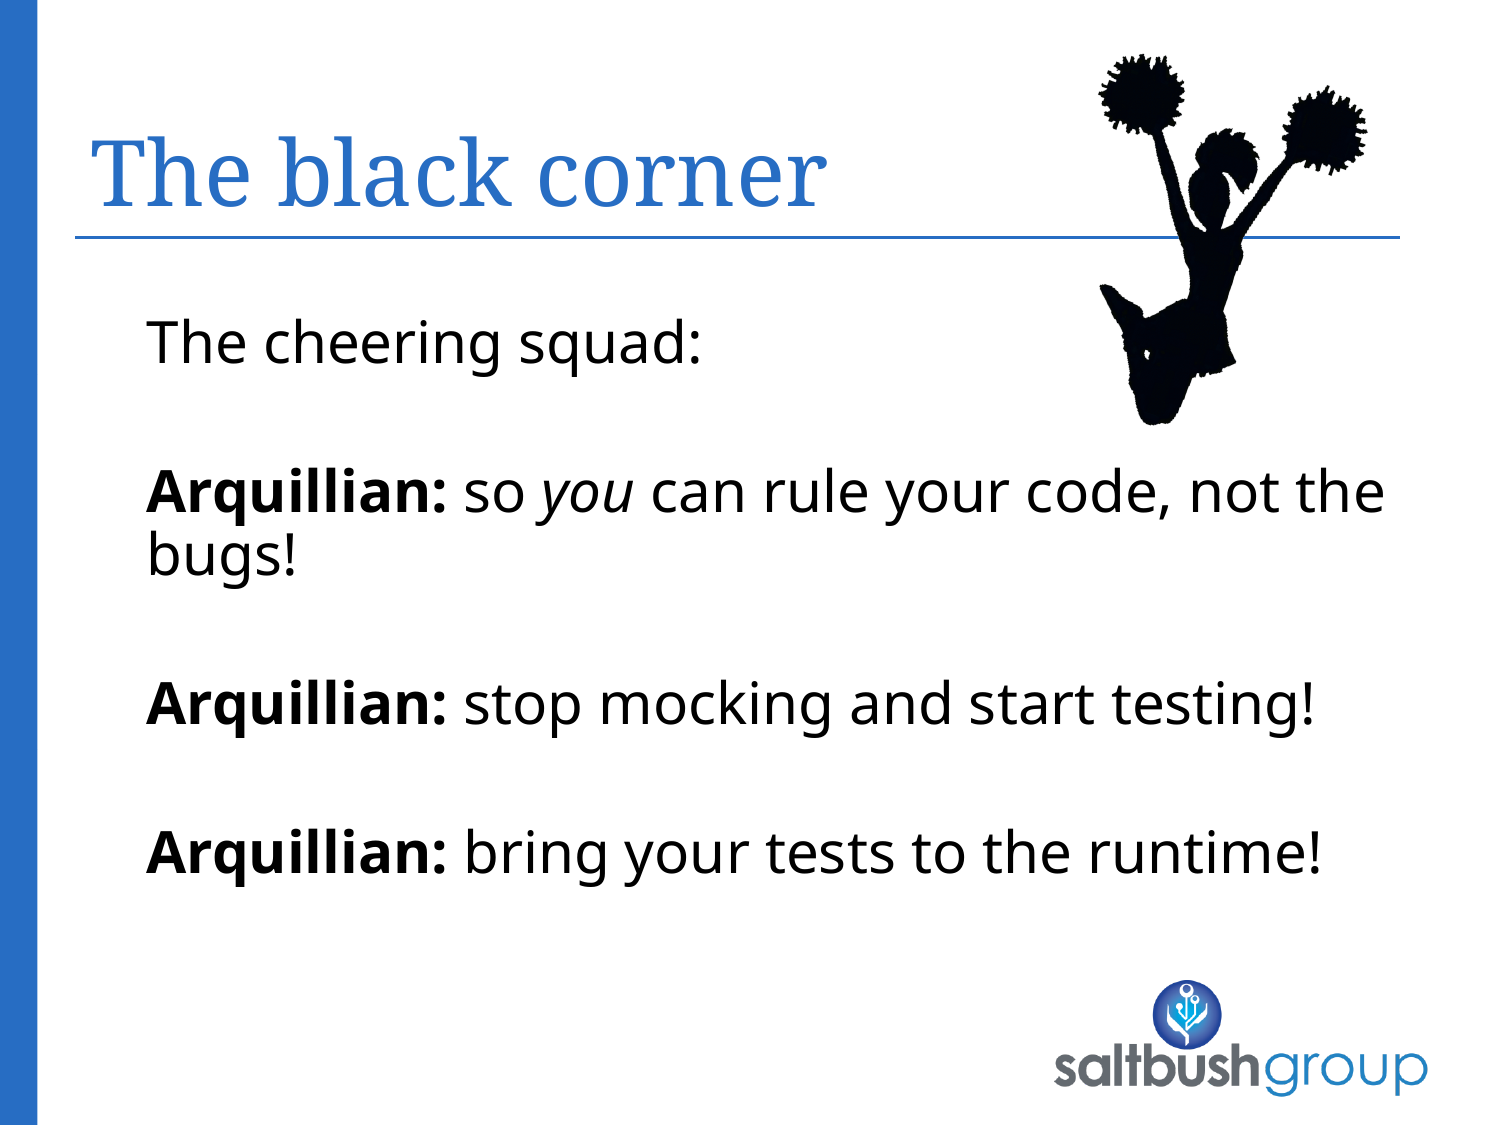

# The black corner
The cheering squad:
Arquillian: so you can rule your code, not the bugs!
Arquillian: stop mocking and start testing!
Arquillian: bring your tests to the runtime!